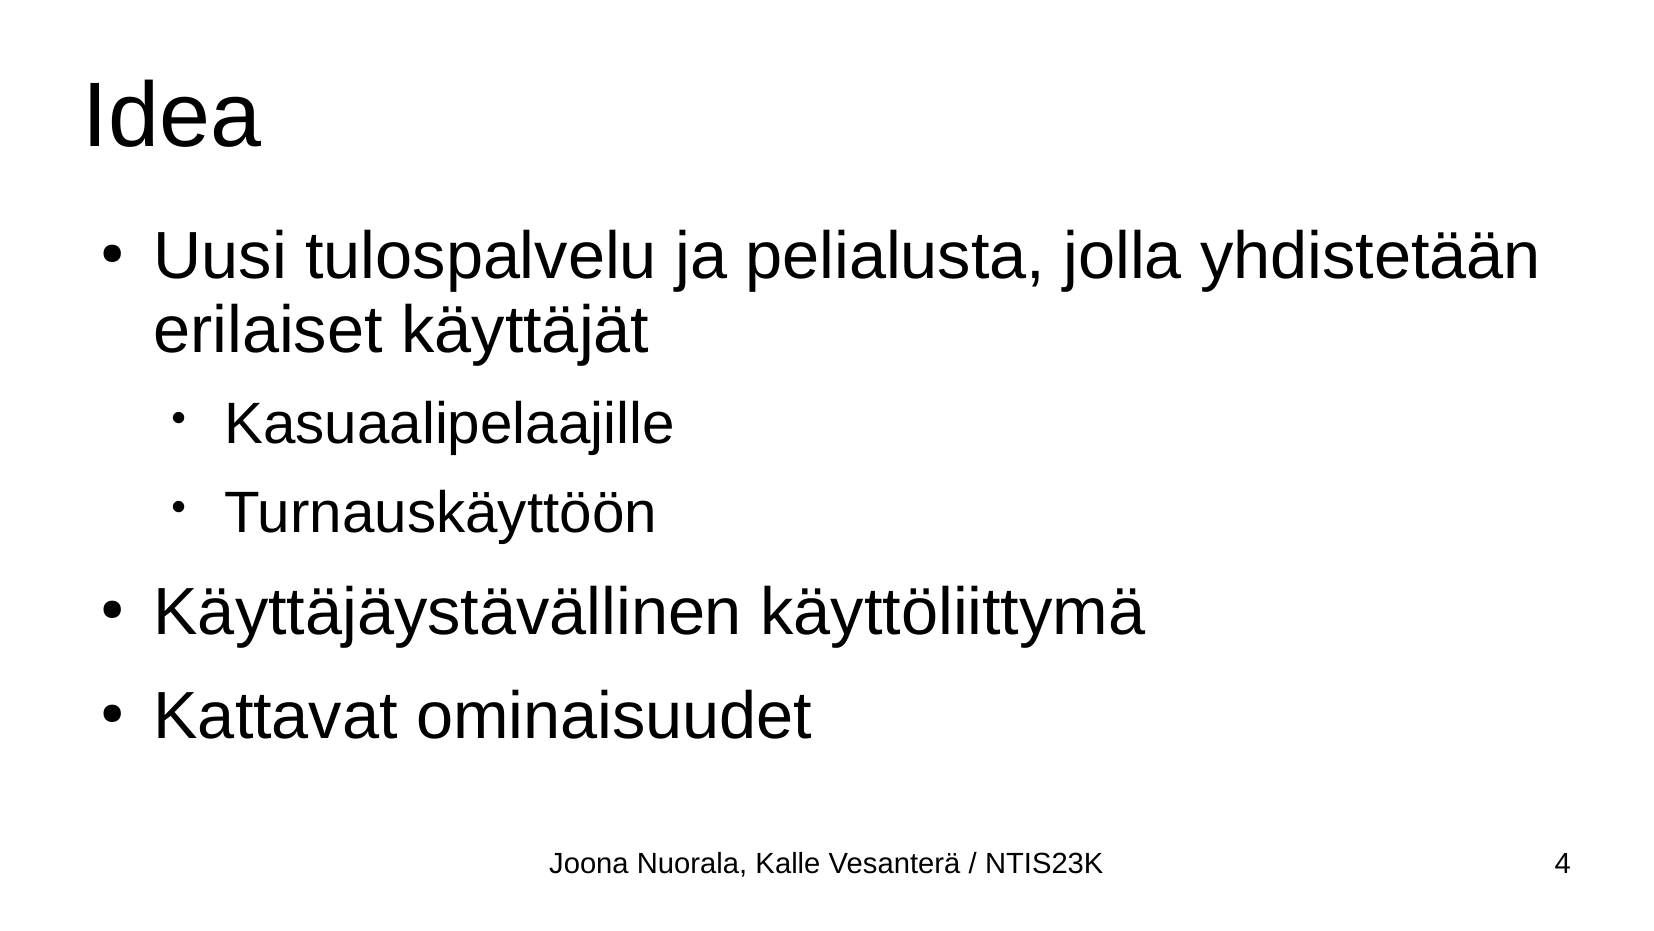

# Idea
Uusi tulospalvelu ja pelialusta, jolla yhdistetään erilaiset käyttäjät
Kasuaalipelaajille
Turnauskäyttöön
Käyttäjäystävällinen käyttöliittymä
Kattavat ominaisuudet
Joona Nuorala, Kalle Vesanterä / NTIS23K
4